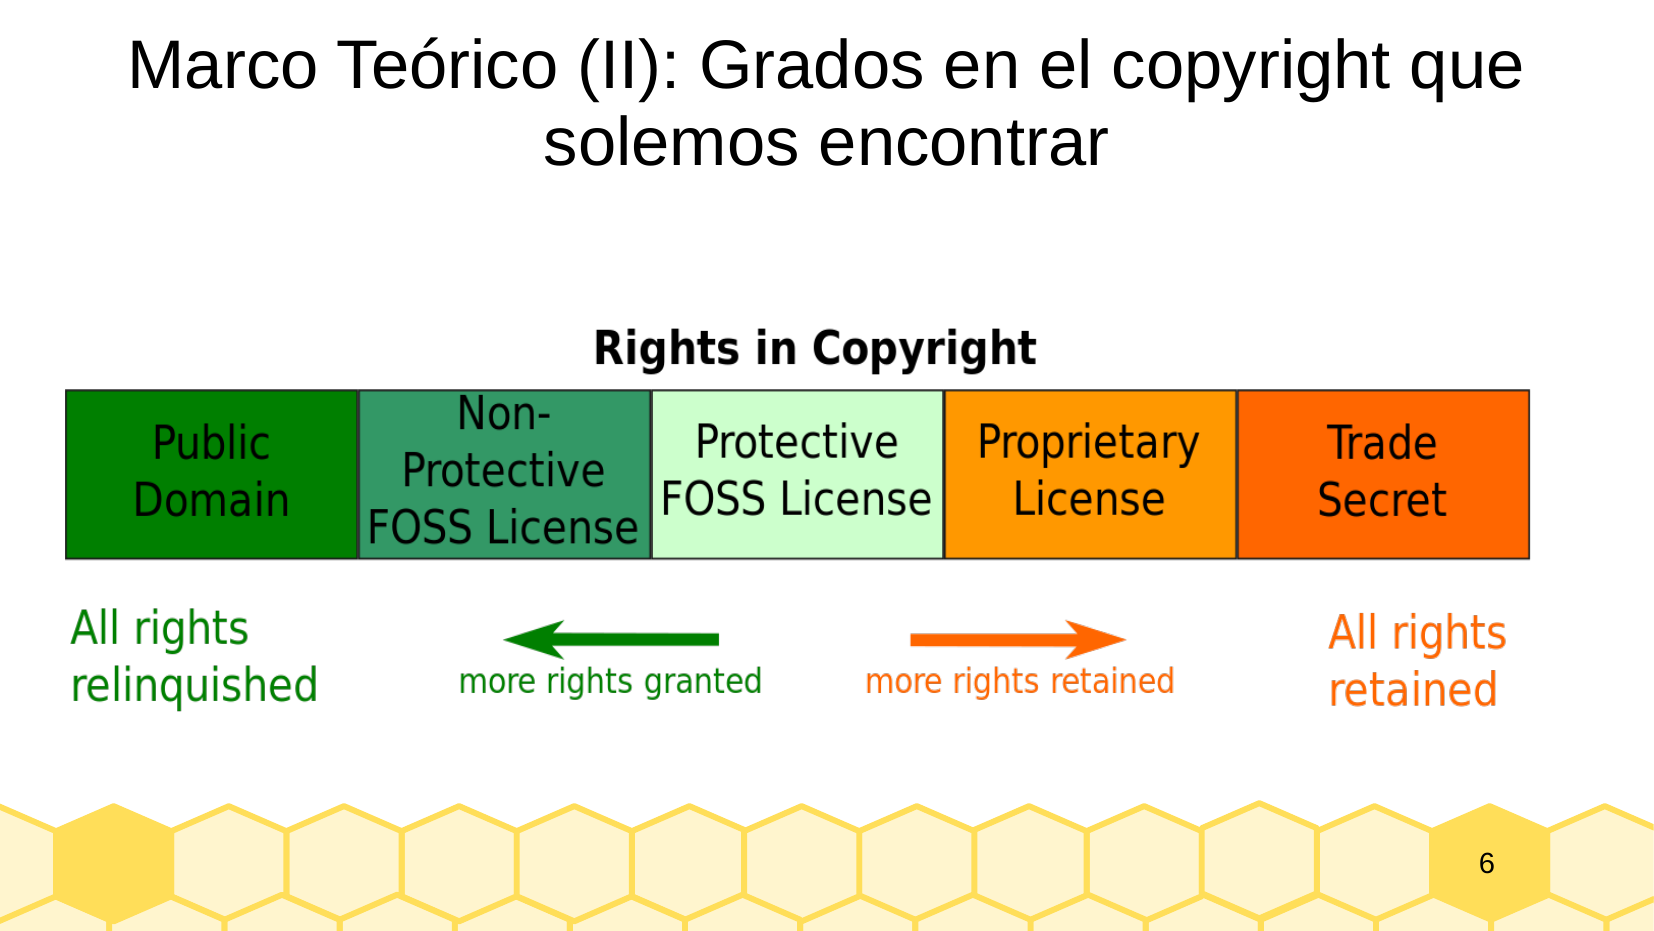

# Marco Teórico (II): Grados en el copyright que solemos encontrar